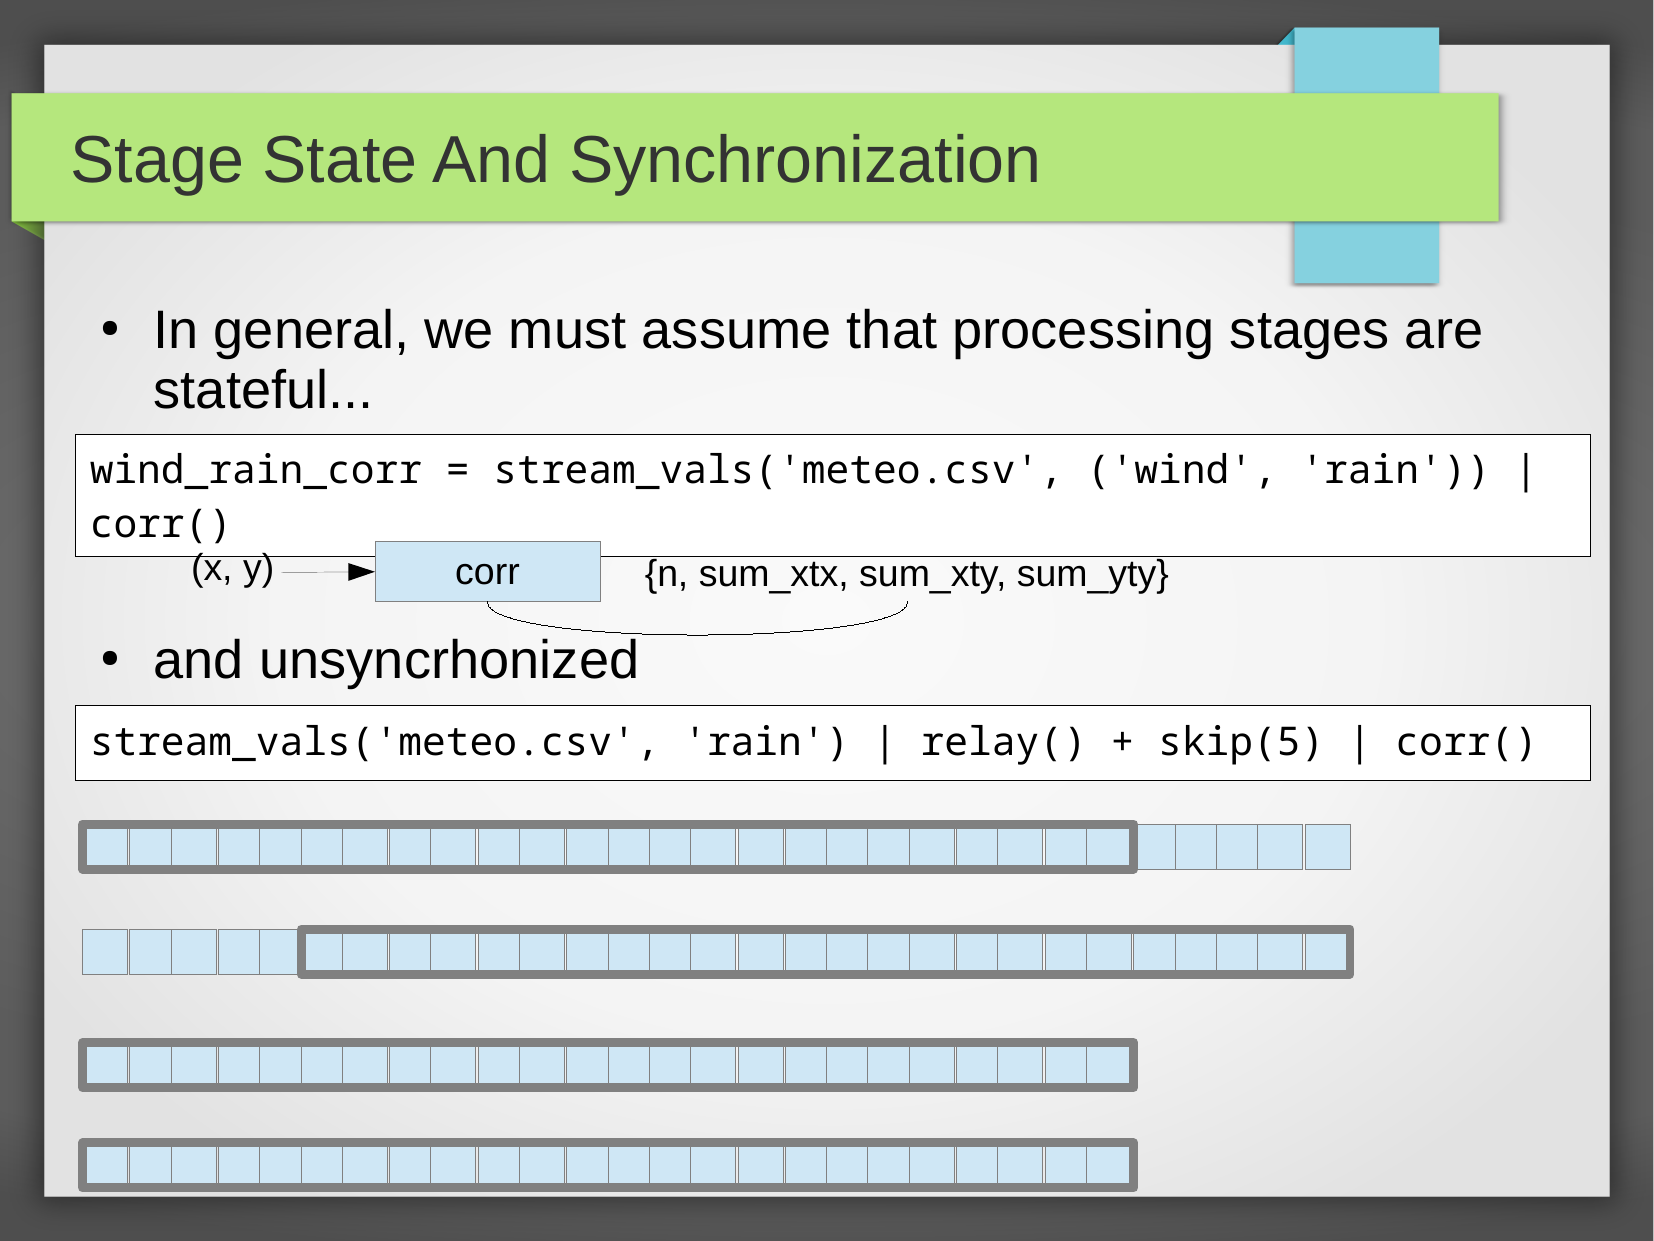

# Stage State And Synchronization
In general, we must assume that processing stages are stateful...
and unsyncrhonized
wind_rain_corr = stream_vals('meteo.csv', ('wind', 'rain')) | corr()
(x, y)
corr
{n, sum_xtx, sum_xty, sum_yty}
stream_vals('meteo.csv', 'rain') | relay() + skip(5) | corr()